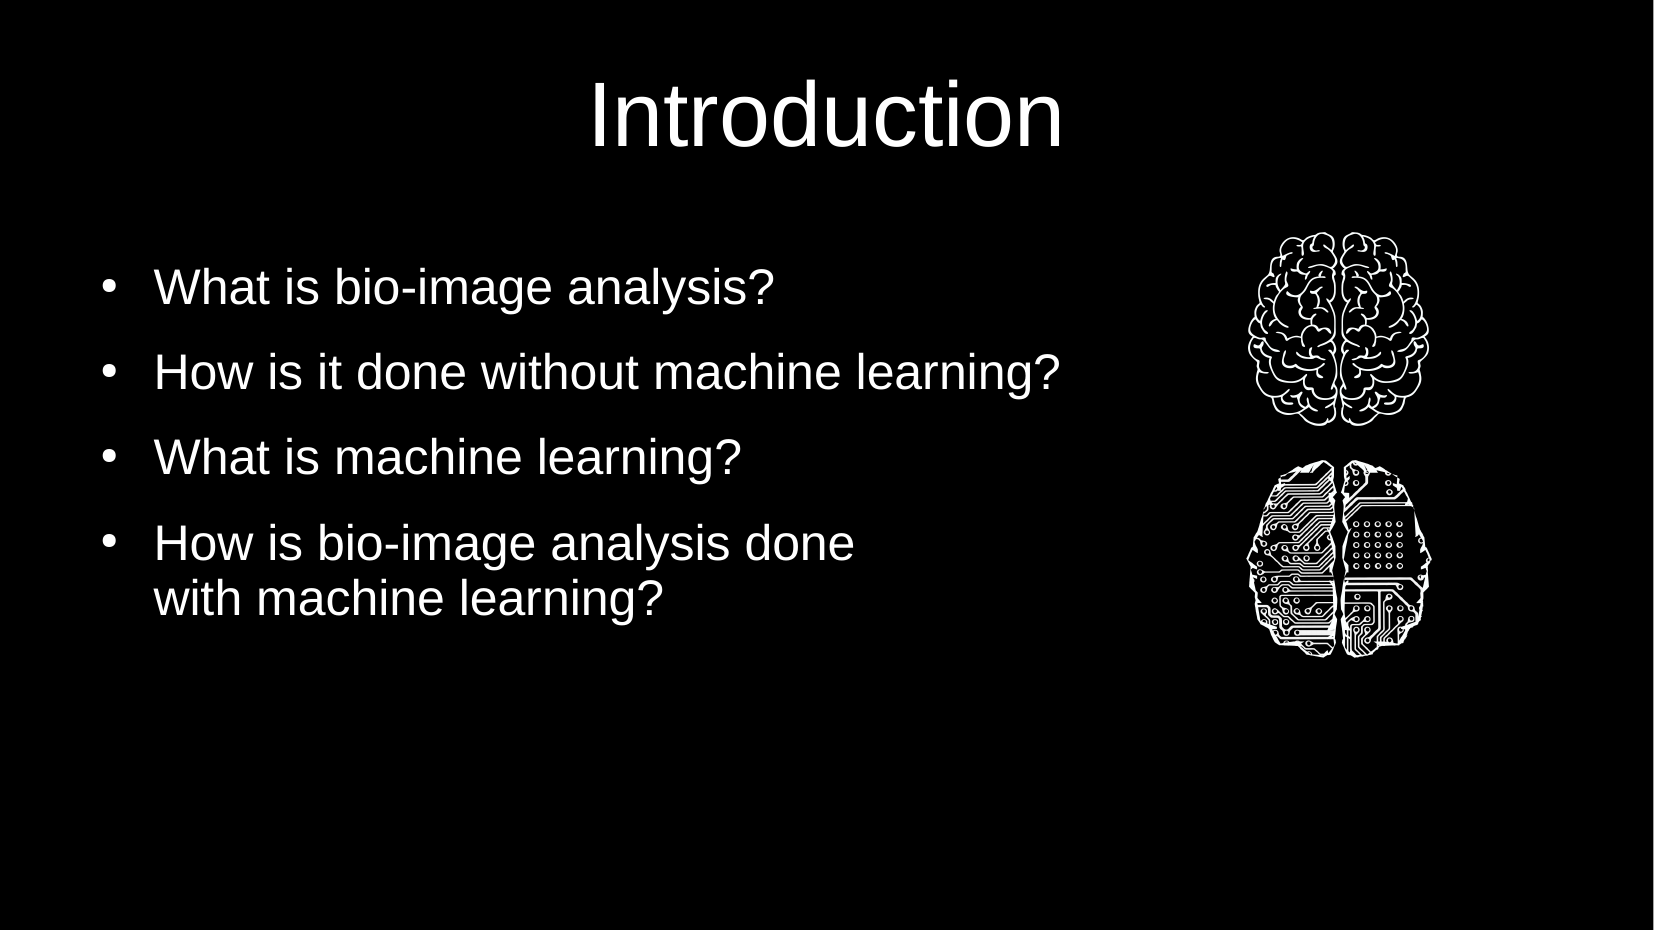

# Introduction
What is bio-image analysis?
How is it done without machine learning?
What is machine learning?
How is bio-image analysis done
with machine learning?